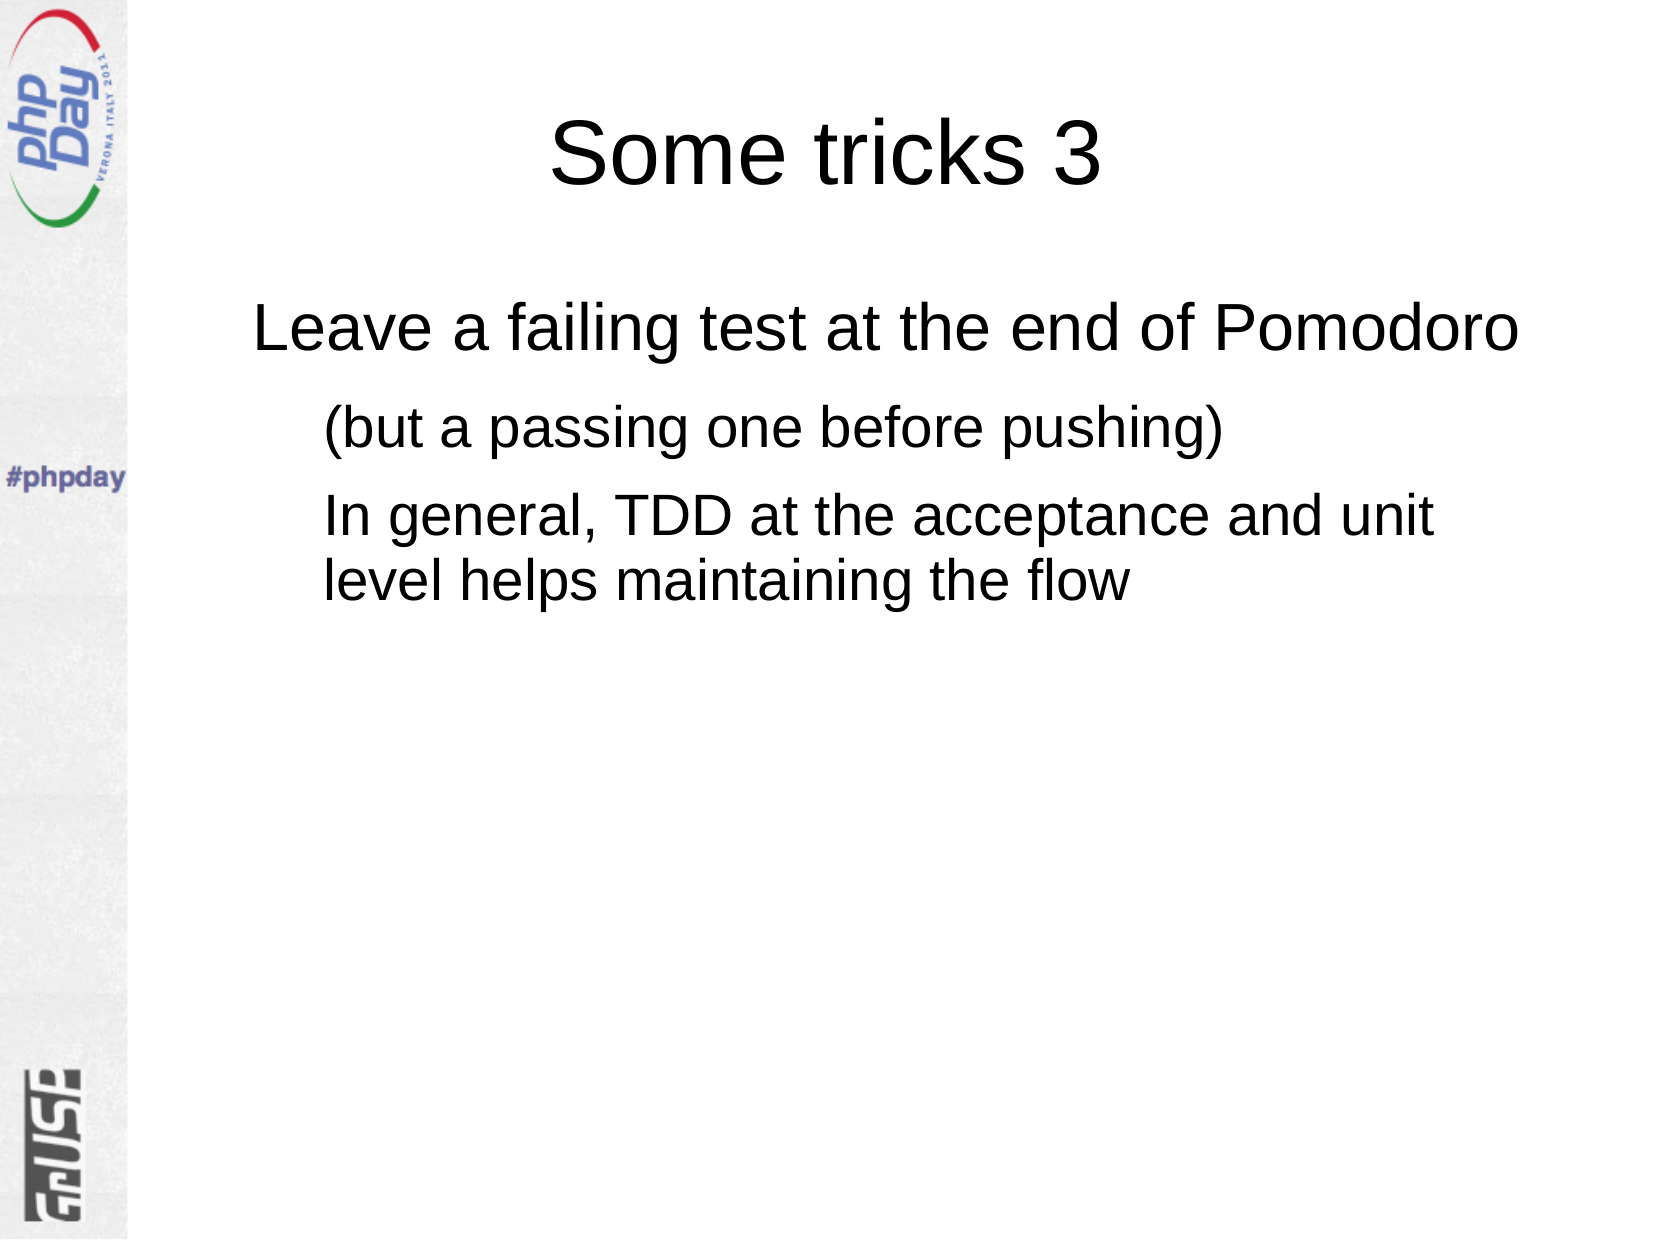

# Some tricks 3
Leave a failing test at the end of Pomodoro
(but a passing one before pushing)
In general, TDD at the acceptance and unit level helps maintaining the flow